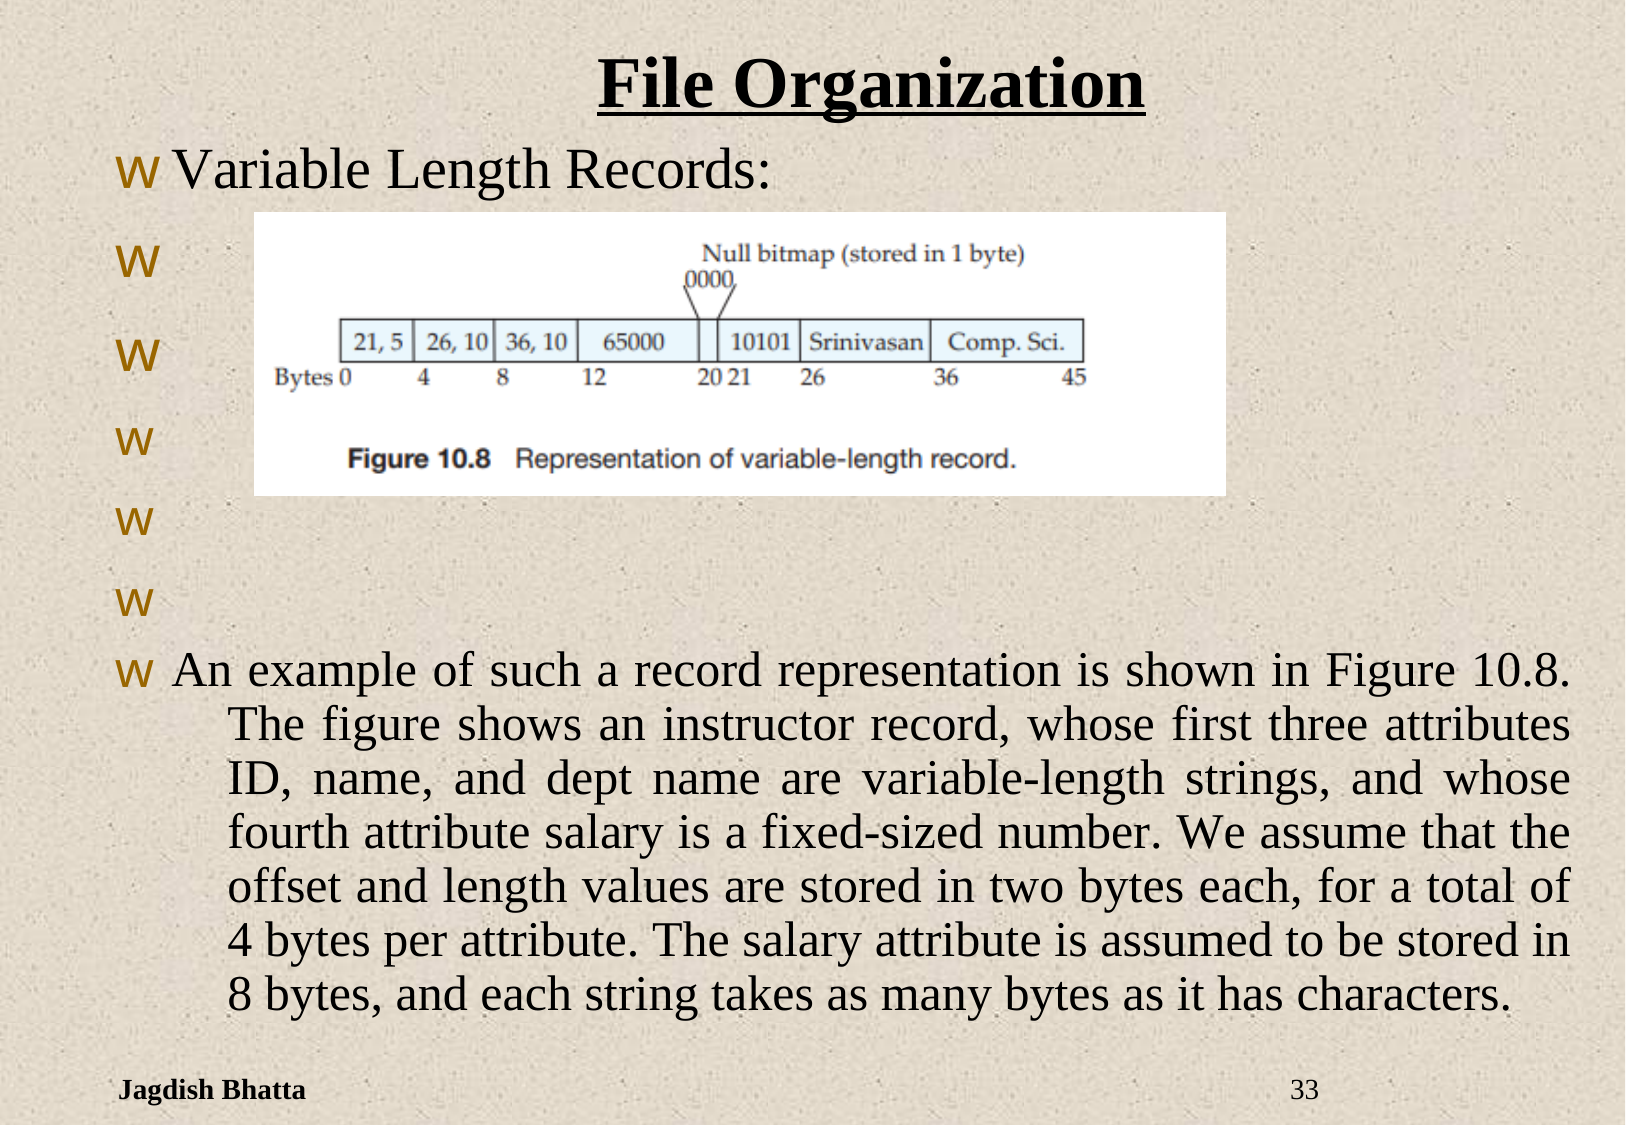

# File Organization
Variable Length Records:
An example of such a record representation is shown in Figure 10.8. The figure shows an instructor record, whose first three attributes ID, name, and dept name are variable-length strings, and whose fourth attribute salary is a fixed-sized number. We assume that the offset and length values are stored in two bytes each, for a total of 4 bytes per attribute. The salary attribute is assumed to be stored in 8 bytes, and each string takes as many bytes as it has characters.
Jagdish Bhatta
32